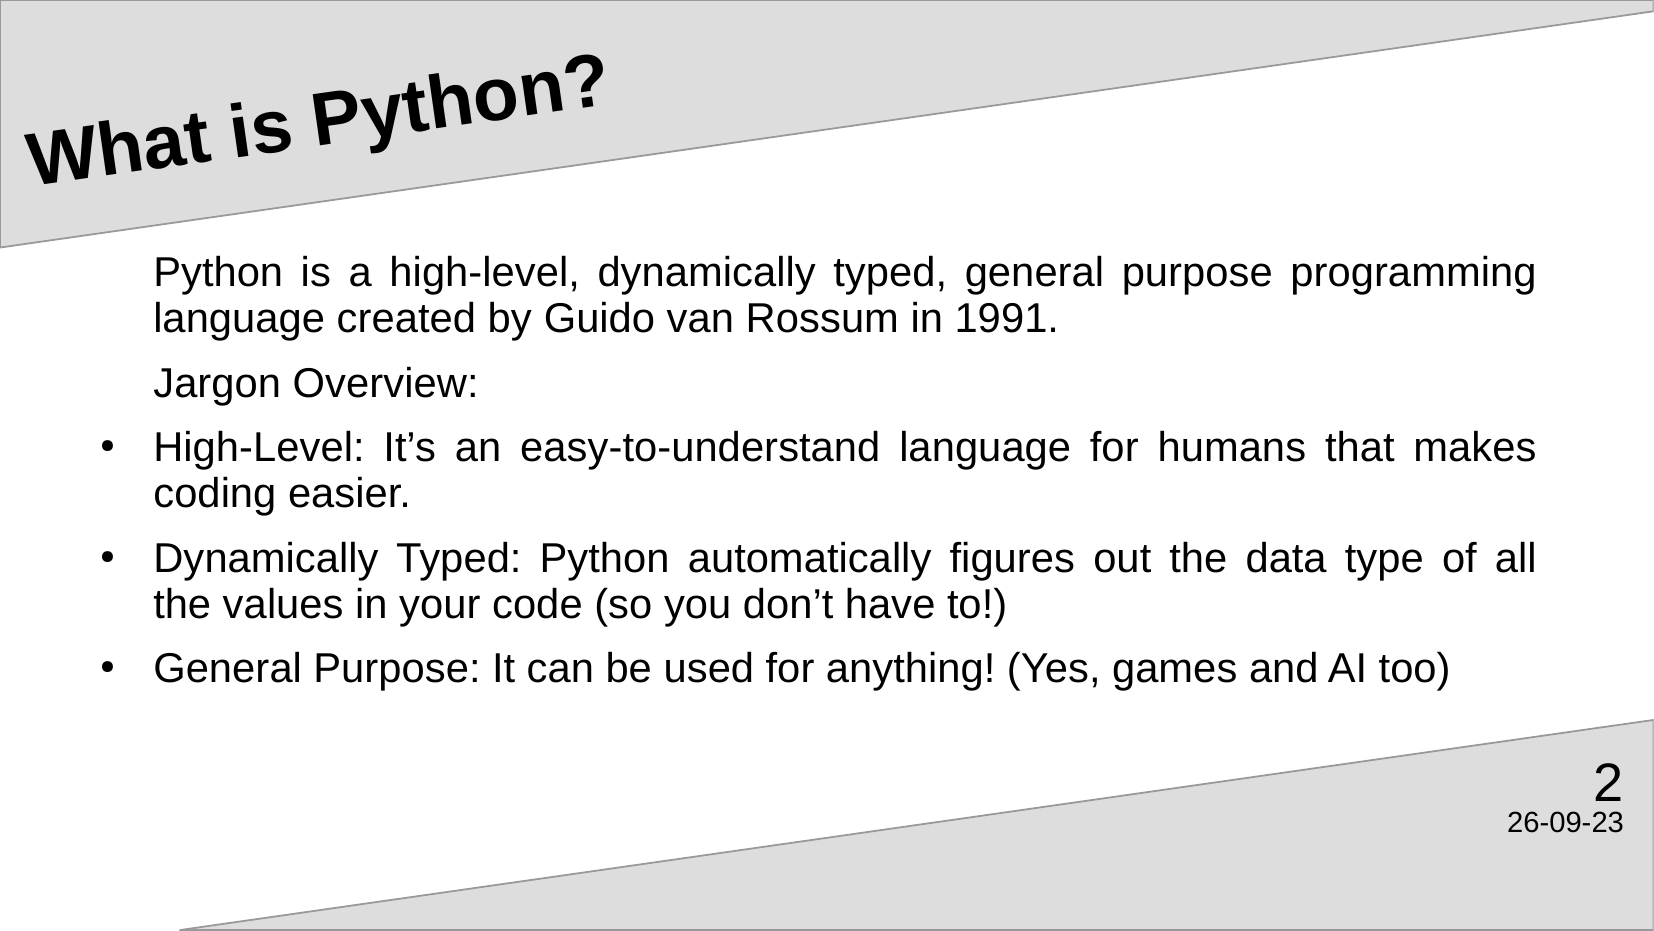

# What is Python?
Python is a high-level, dynamically typed, general purpose programming language created by Guido van Rossum in 1991.
Jargon Overview:
High-Level: It’s an easy-to-understand language for humans that makes coding easier.
Dynamically Typed: Python automatically figures out the data type of all the values in your code (so you don’t have to!)
General Purpose: It can be used for anything! (Yes, games and AI too)
2